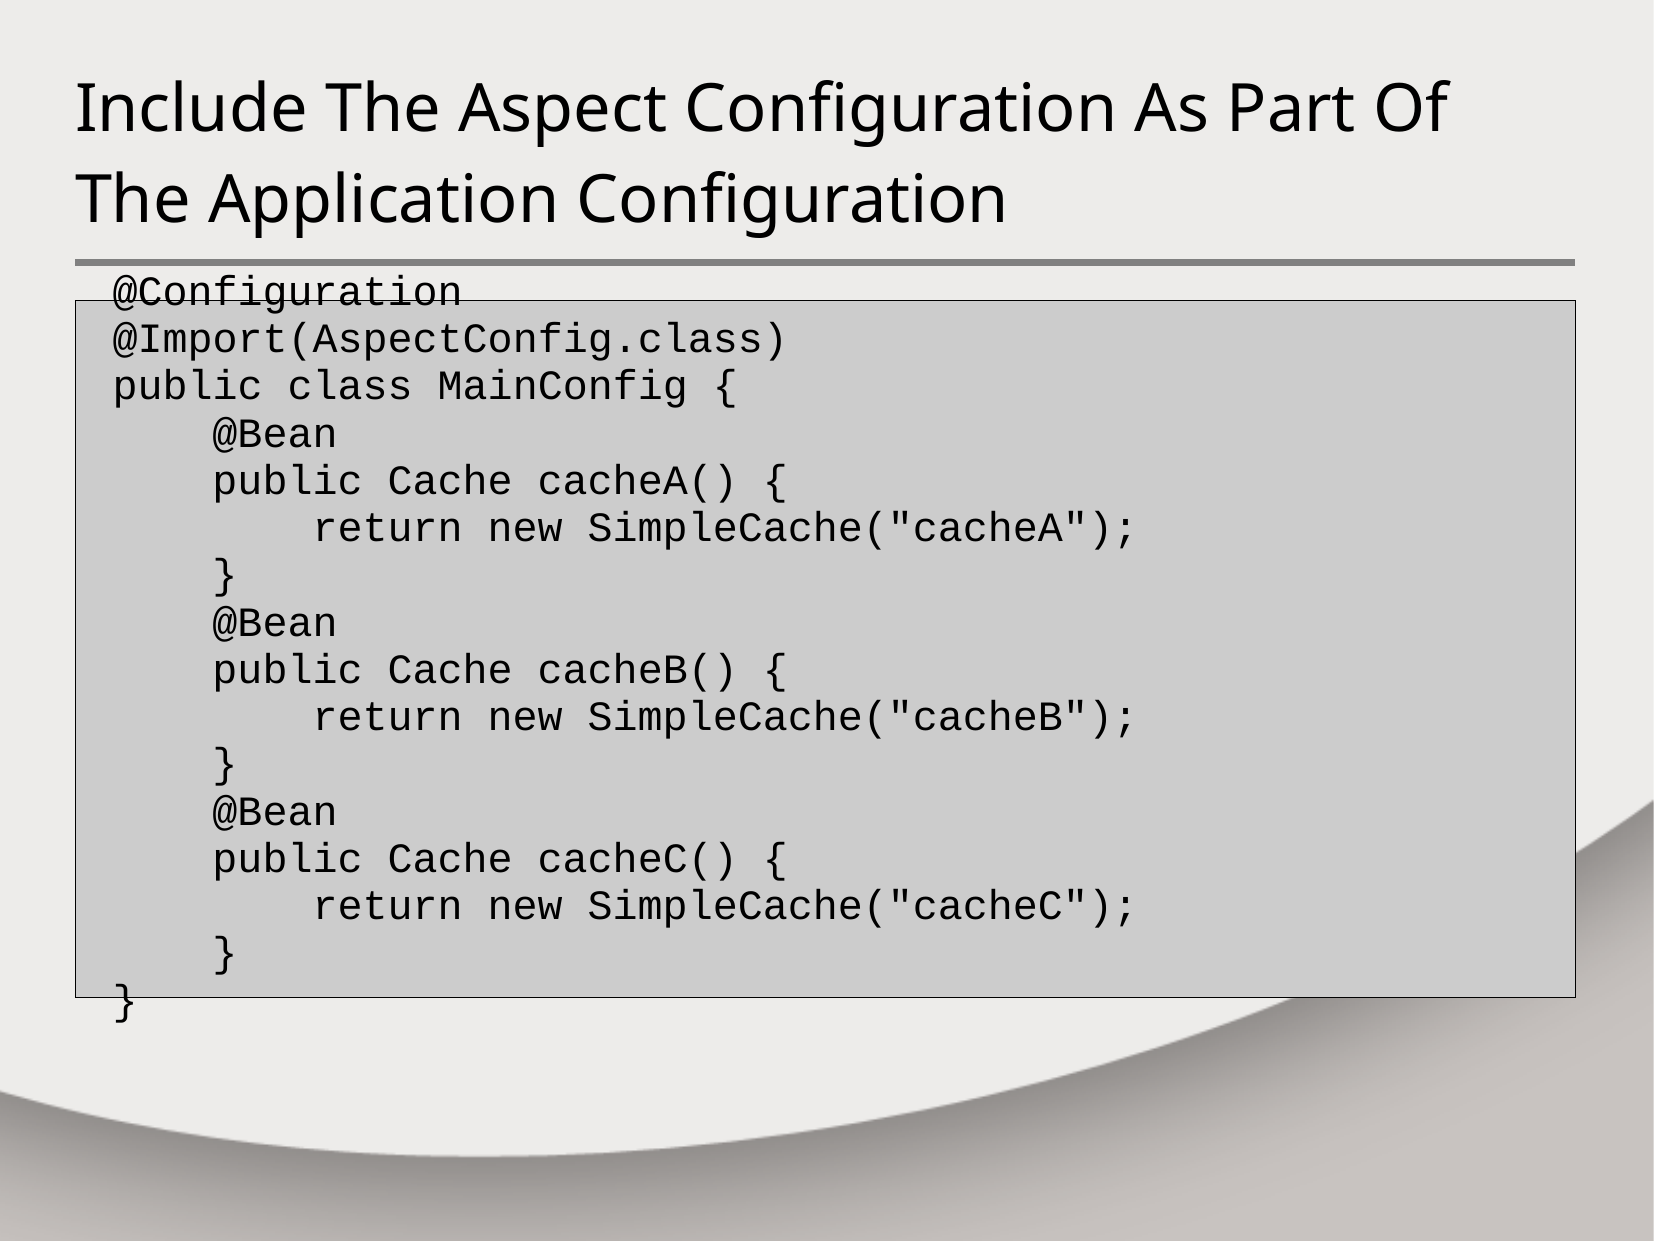

# Include The Aspect Configuration As Part Of The Application Configuration
@Configuration
@Import(AspectConfig.class)
public class MainConfig {
 @Bean
 public Cache cacheA() {
 return new SimpleCache("cacheA");
 }
 @Bean
 public Cache cacheB() {
 return new SimpleCache("cacheB");
 }
 @Bean
 public Cache cacheC() {
 return new SimpleCache("cacheC");
 }
}